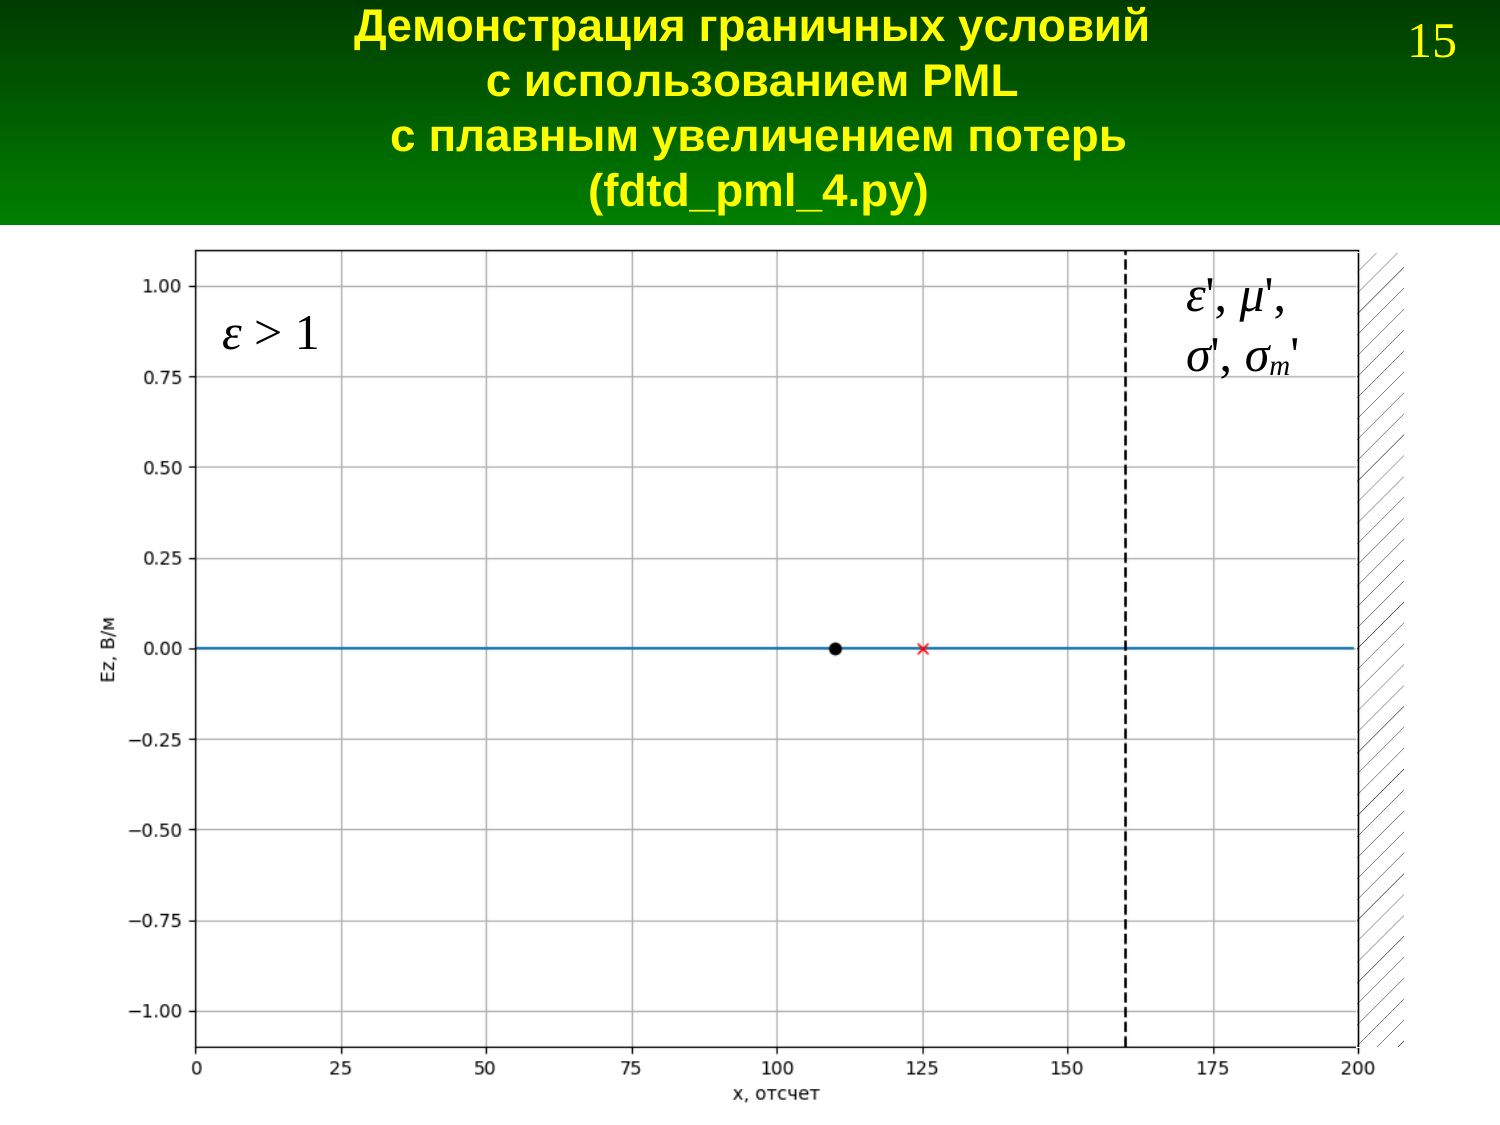

# Демонстрация граничных условий с использованием PML с плавным увеличением потерь (fdtd_pml_4.py)
ε', μ',
σ', σm'
ε > 1